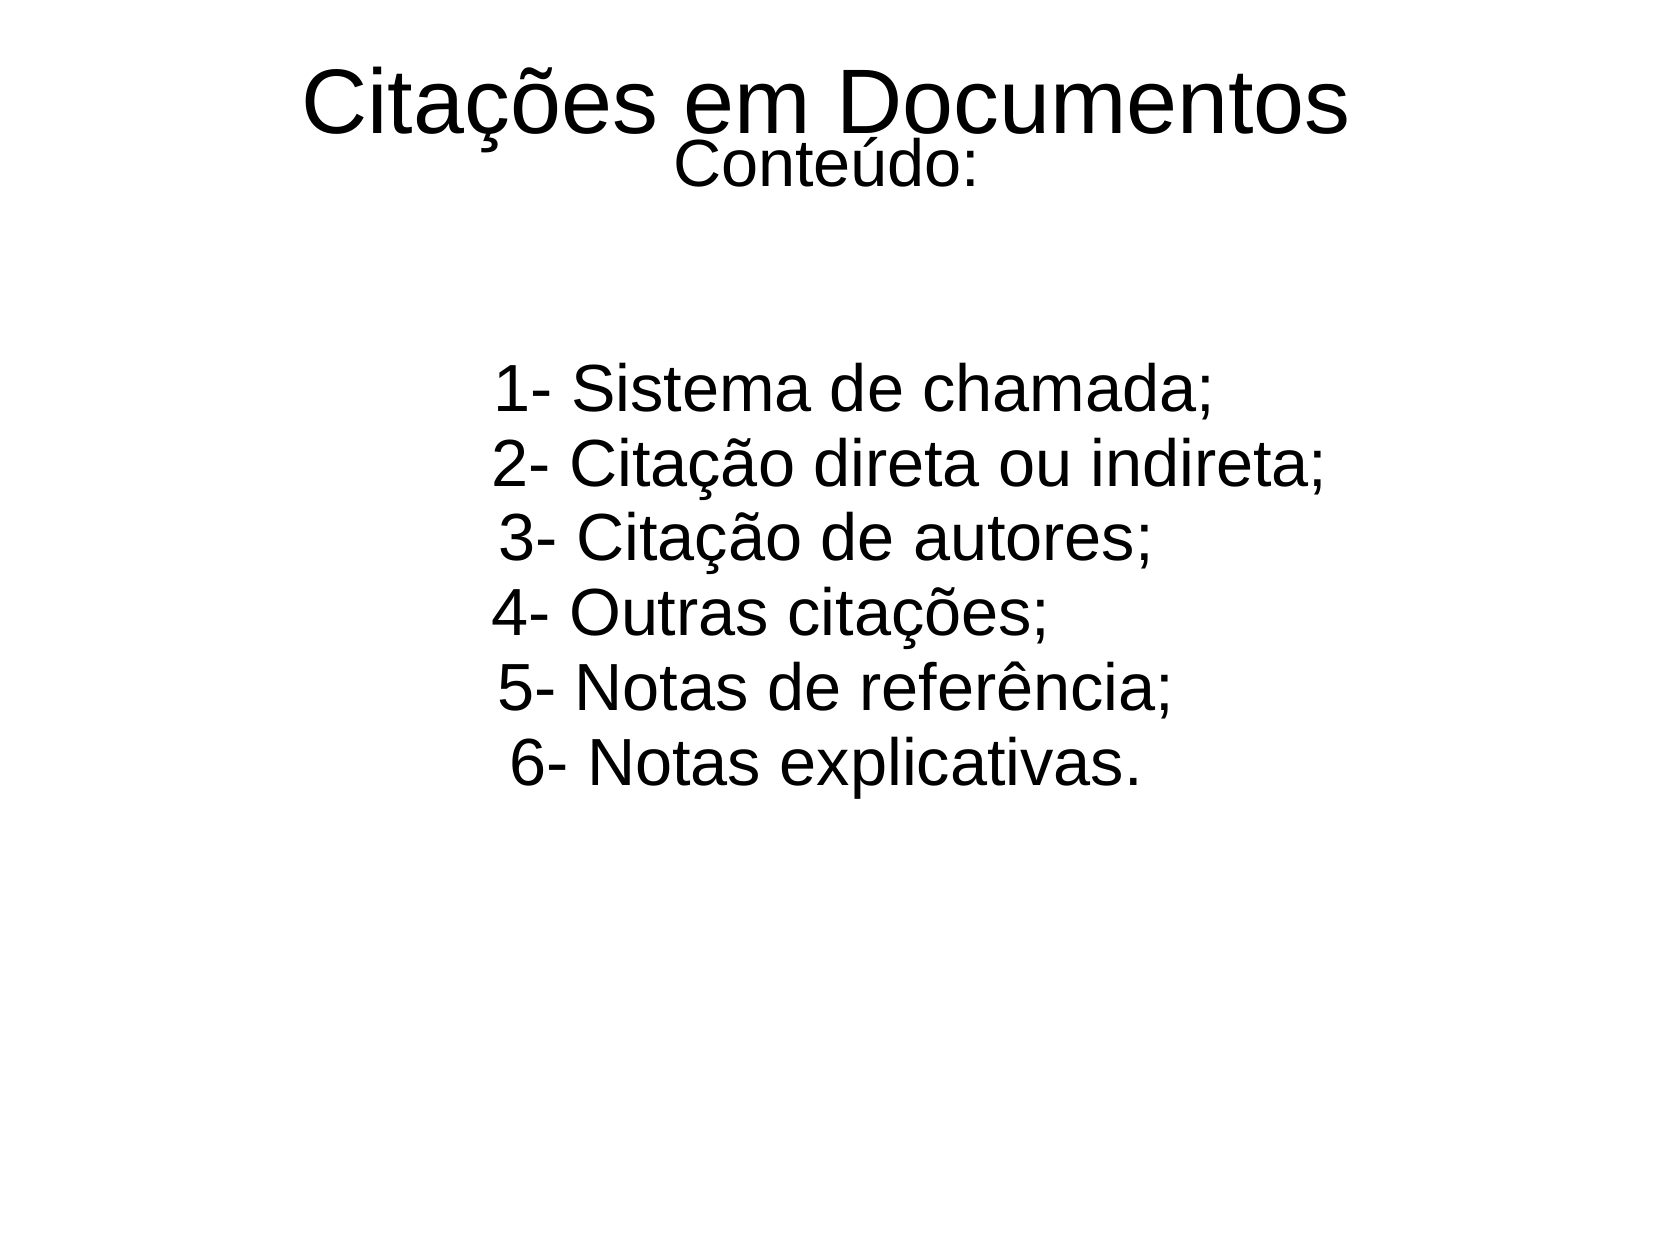

# Citações em Documentos
Conteúdo:
 1- Sistema de chamada;
 2- Citação direta ou indireta;
3- Citação de autores;
4- Outras citações;
 5- Notas de referência;
6- Notas explicativas.